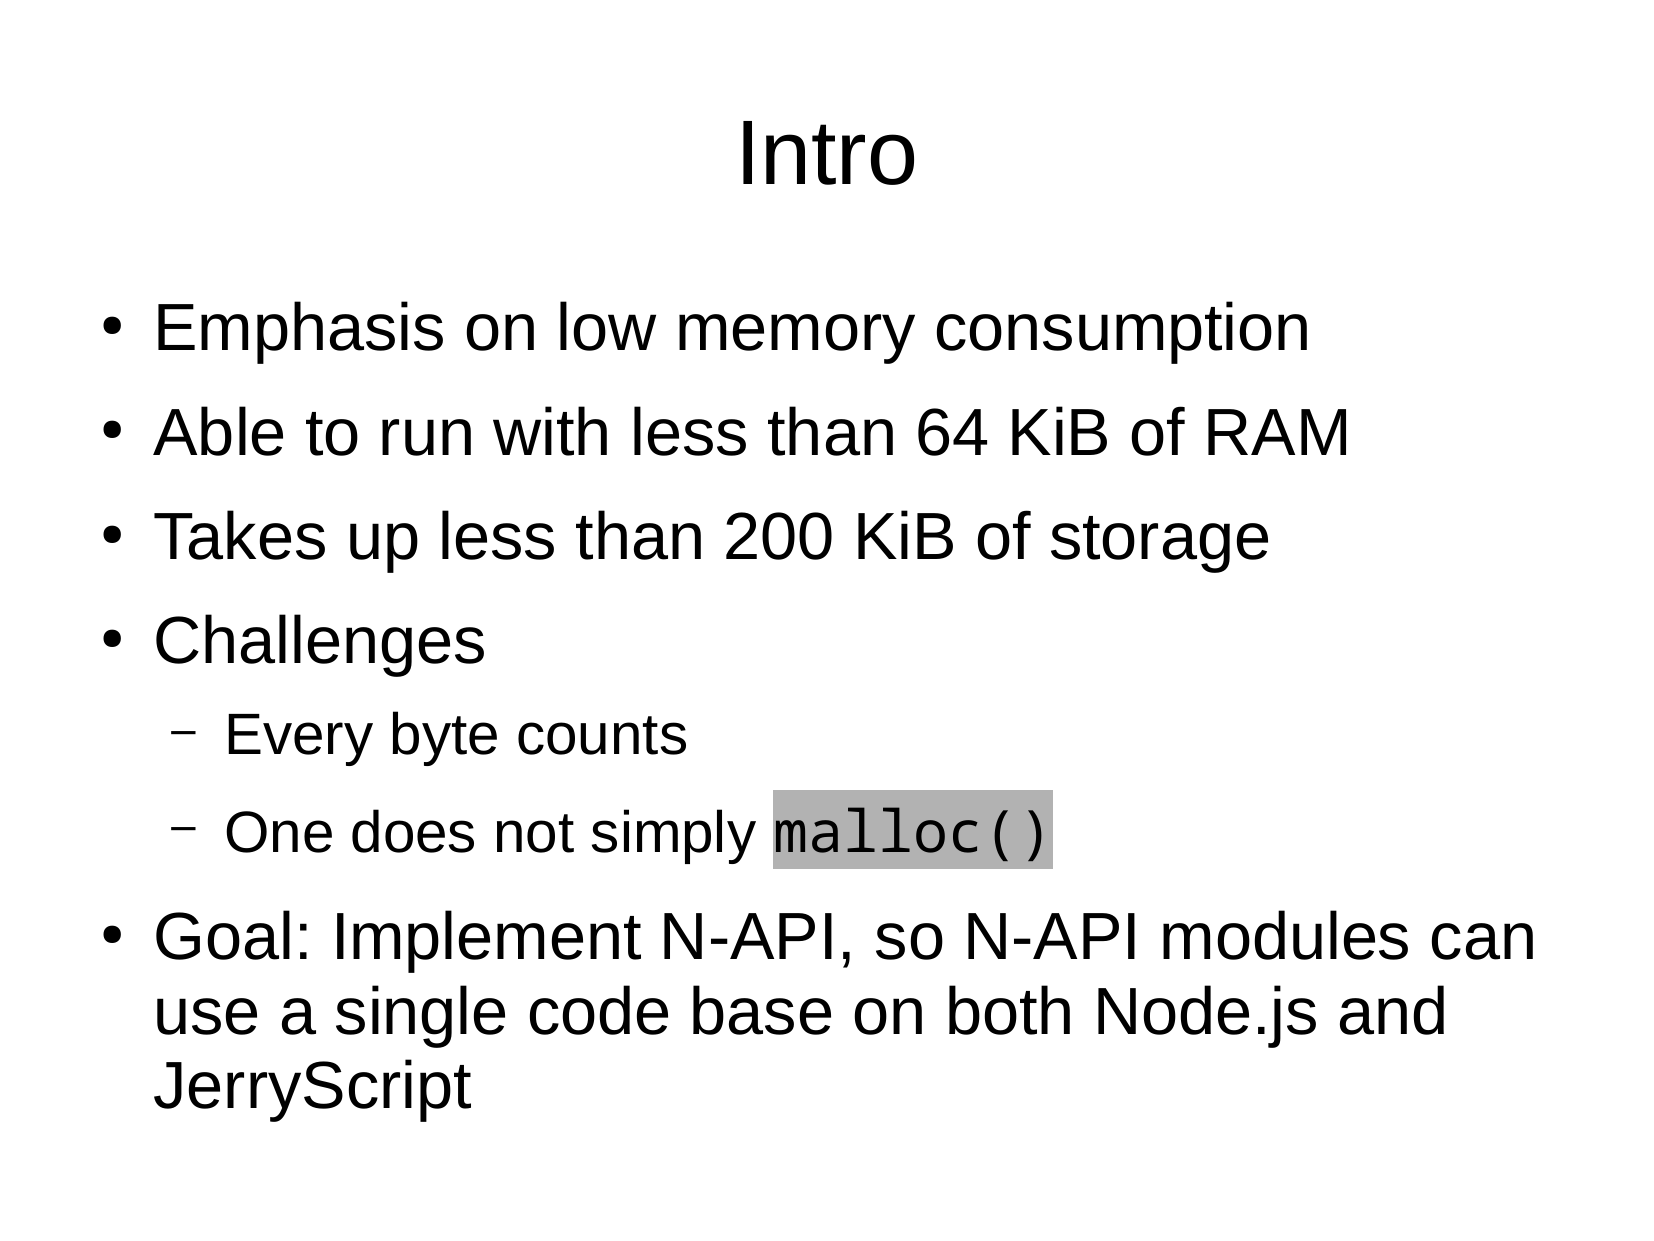

# Intro
Emphasis on low memory consumption
Able to run with less than 64 KiB of RAM
Takes up less than 200 KiB of storage
Challenges
Every byte counts
One does not simply malloc()
Goal: Implement N-API, so N-API modules can use a single code base on both Node.js and JerryScript